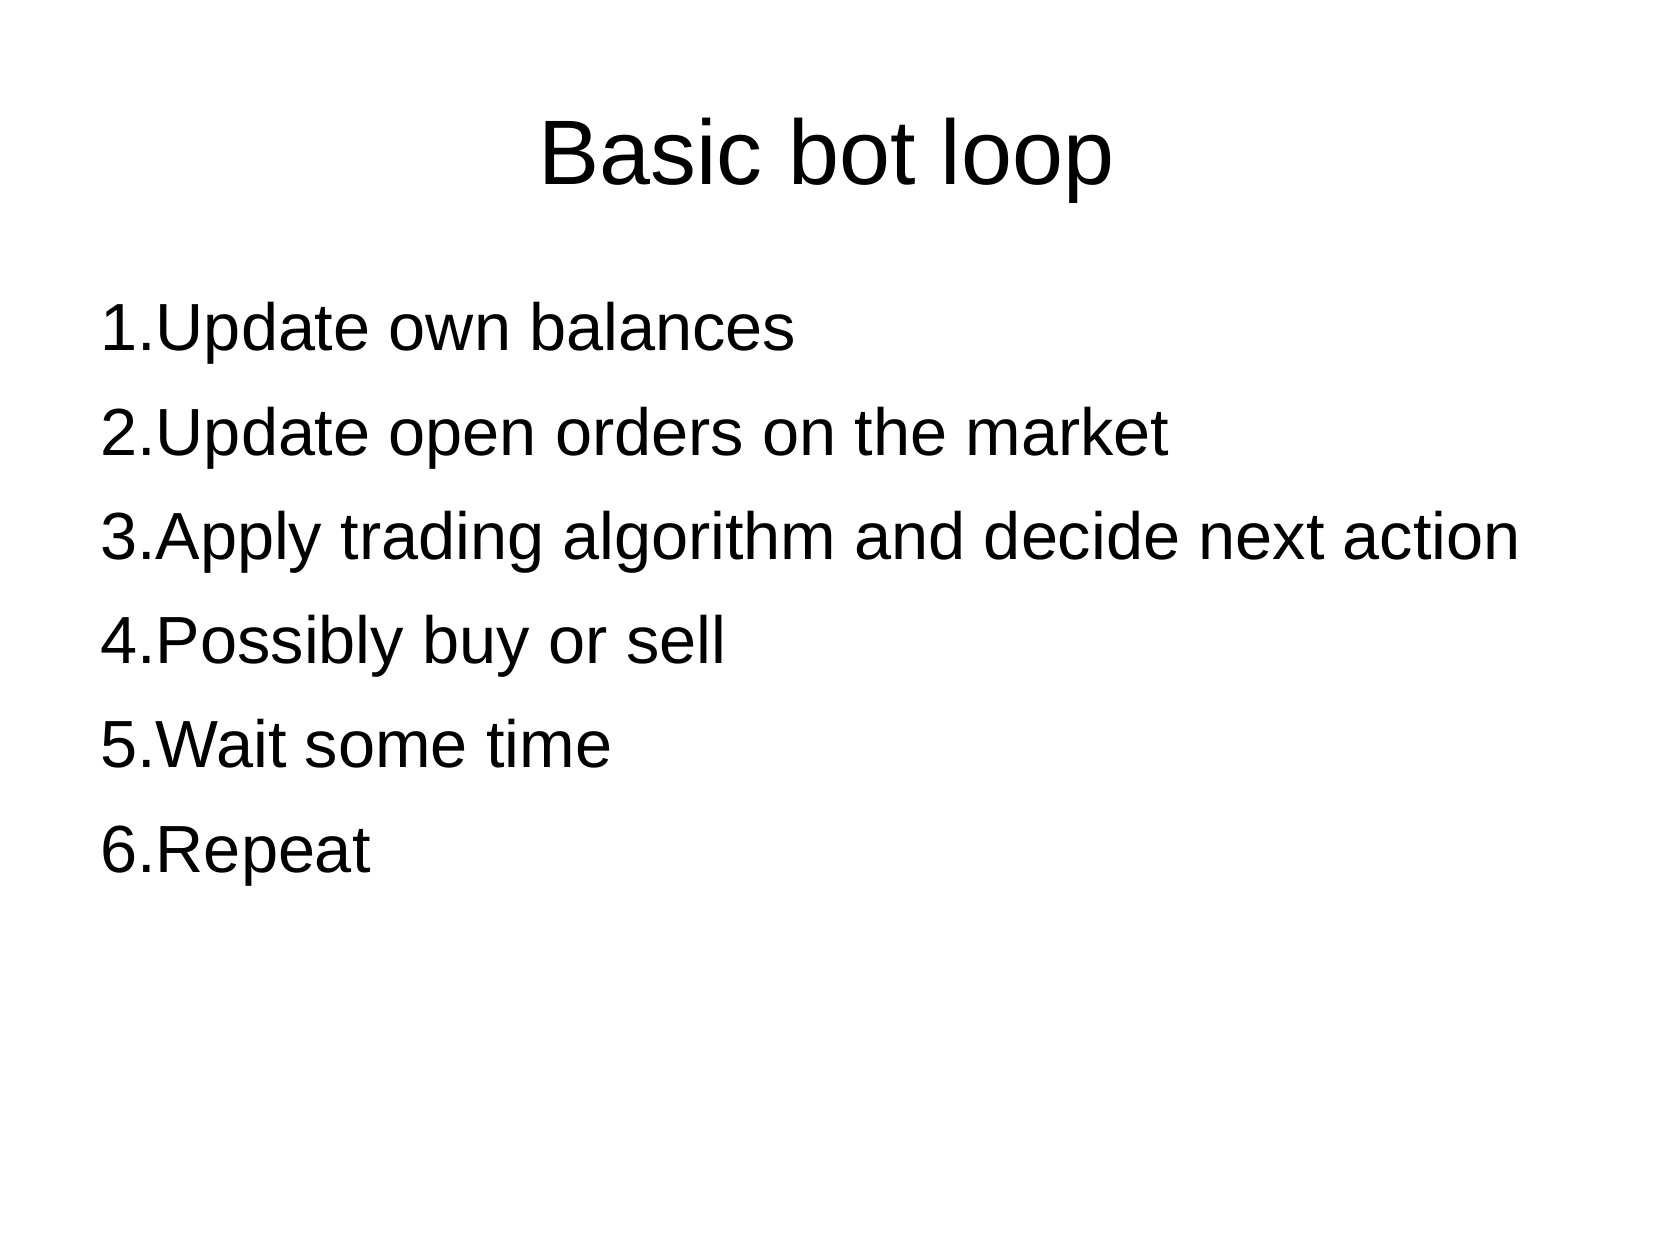

# Basic bot loop
Update own balances
Update open orders on the market
Apply trading algorithm and decide next action
Possibly buy or sell
Wait some time
Repeat